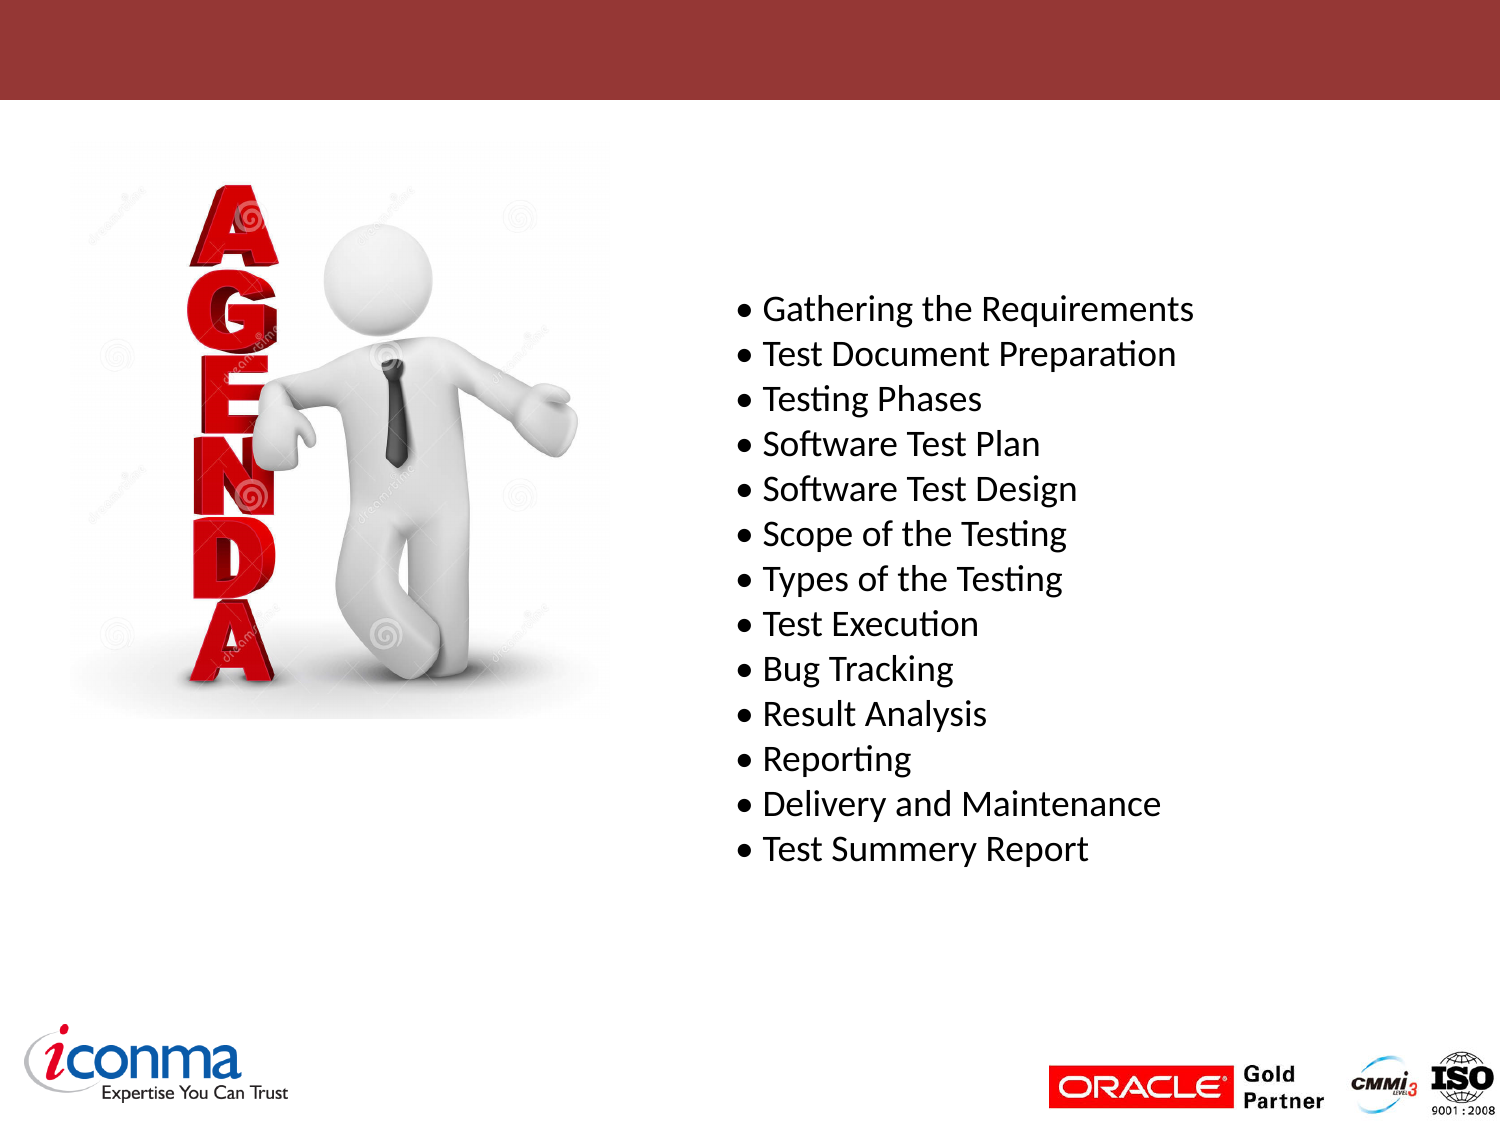

• Gathering the Requirements
• Test Document Preparation
• Testing Phases
• Software Test Plan
• Software Test Design
• Scope of the Testing
• Types of the Testing
• Test Execution
• Bug Tracking
• Result Analysis
• Reporting
• Delivery and Maintenance
• Test Summery Report